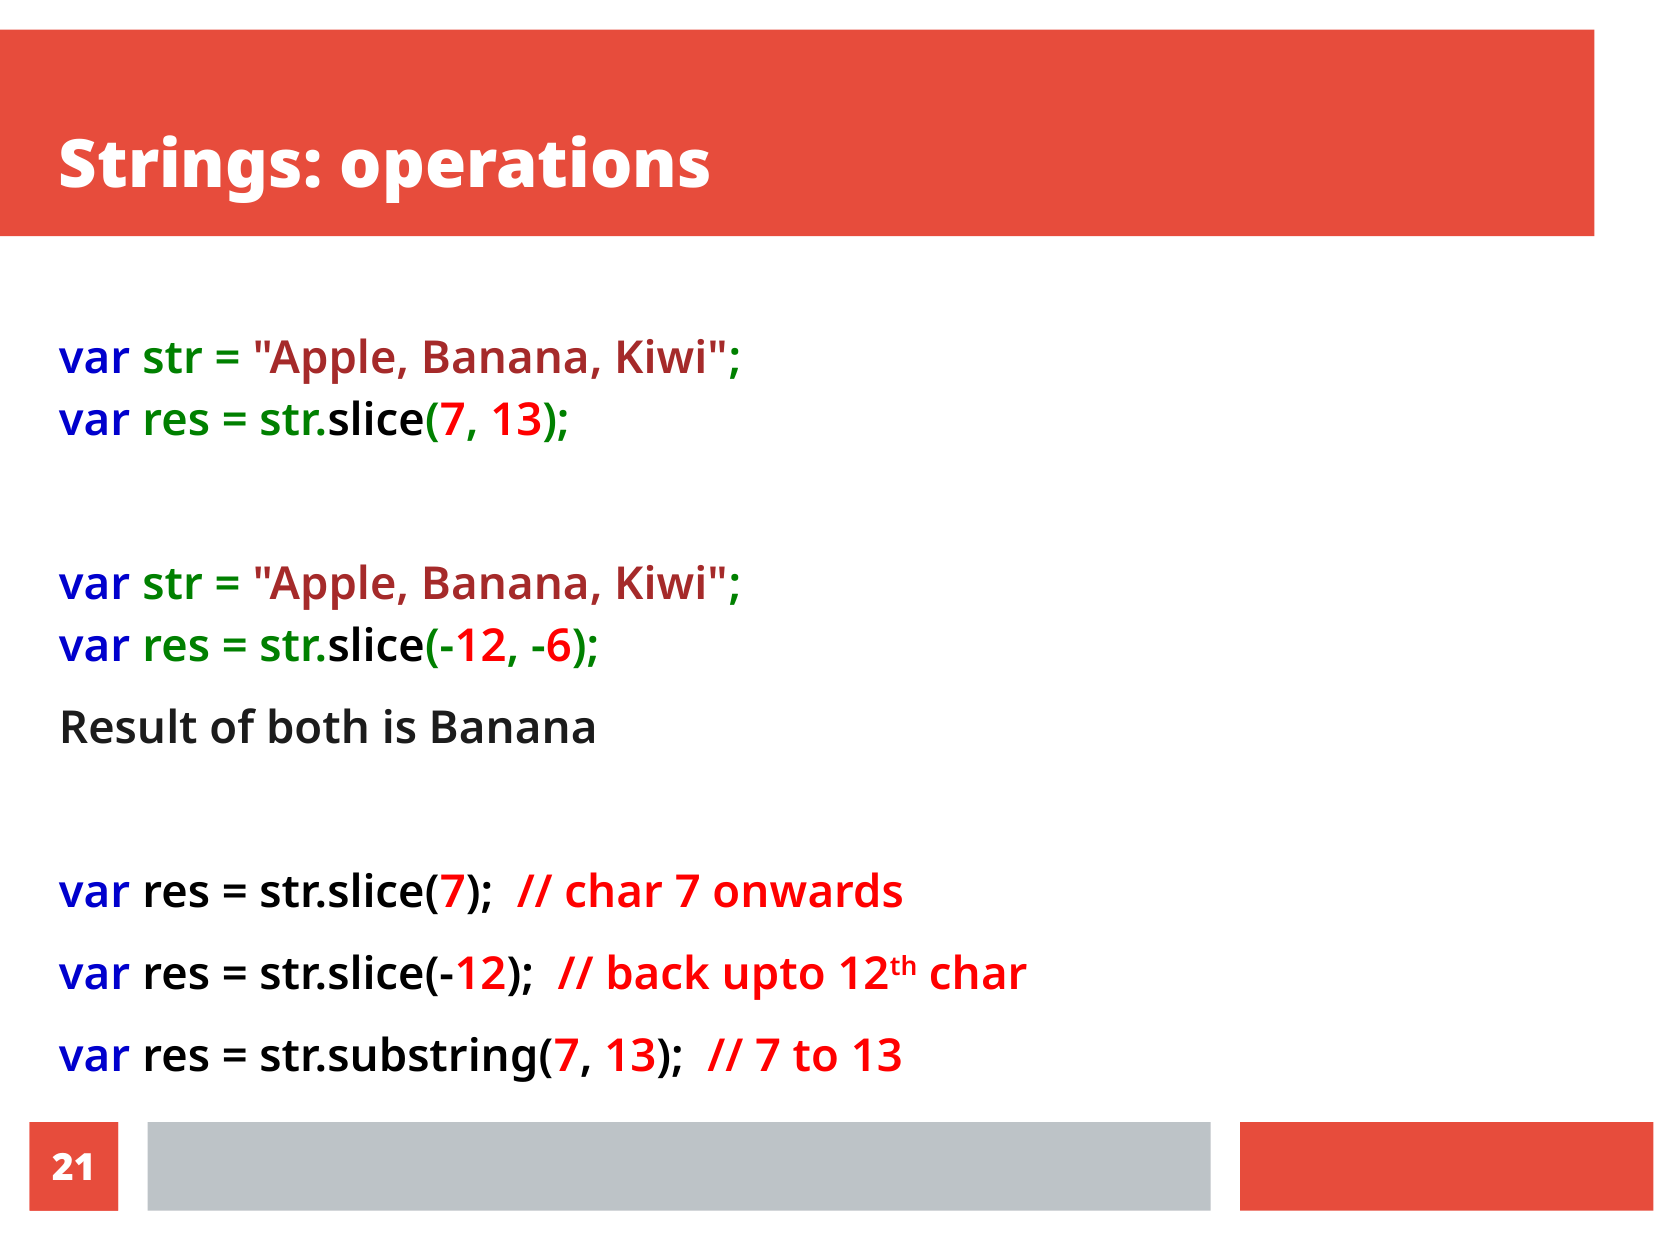

# Strings: operations
var str = "Apple, Banana, Kiwi";
var res = str.slice(7, 13);
var str = "Apple, Banana, Kiwi";
var res = str.slice(-12, -6);
Result of both is Banana
var res = str.slice(7); // char 7 onwards
var res = str.slice(-12); // back upto 12th char
var res = str.substring(7, 13); // 7 to 13
21